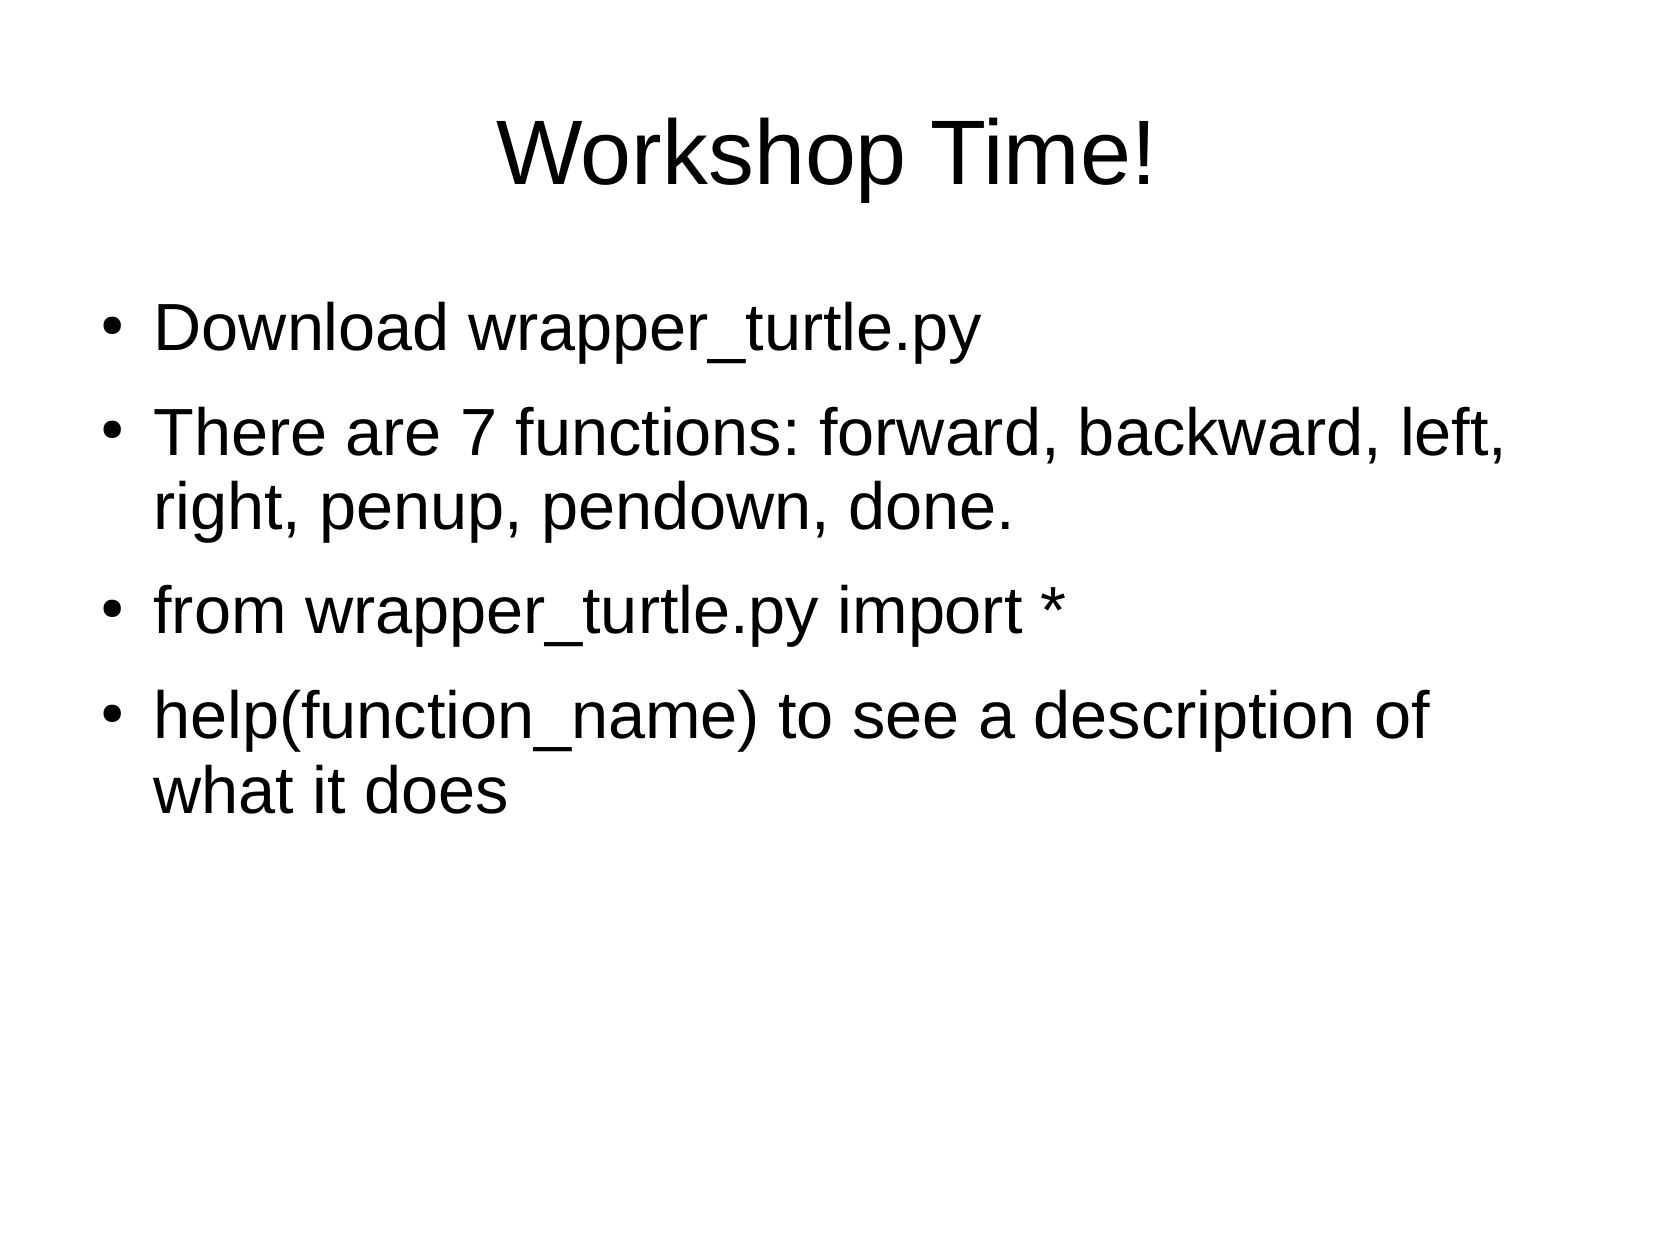

# Workshop Time!
Download wrapper_turtle.py
There are 7 functions: forward, backward, left, right, penup, pendown, done.
from wrapper_turtle.py import *
help(function_name) to see a description of what it does